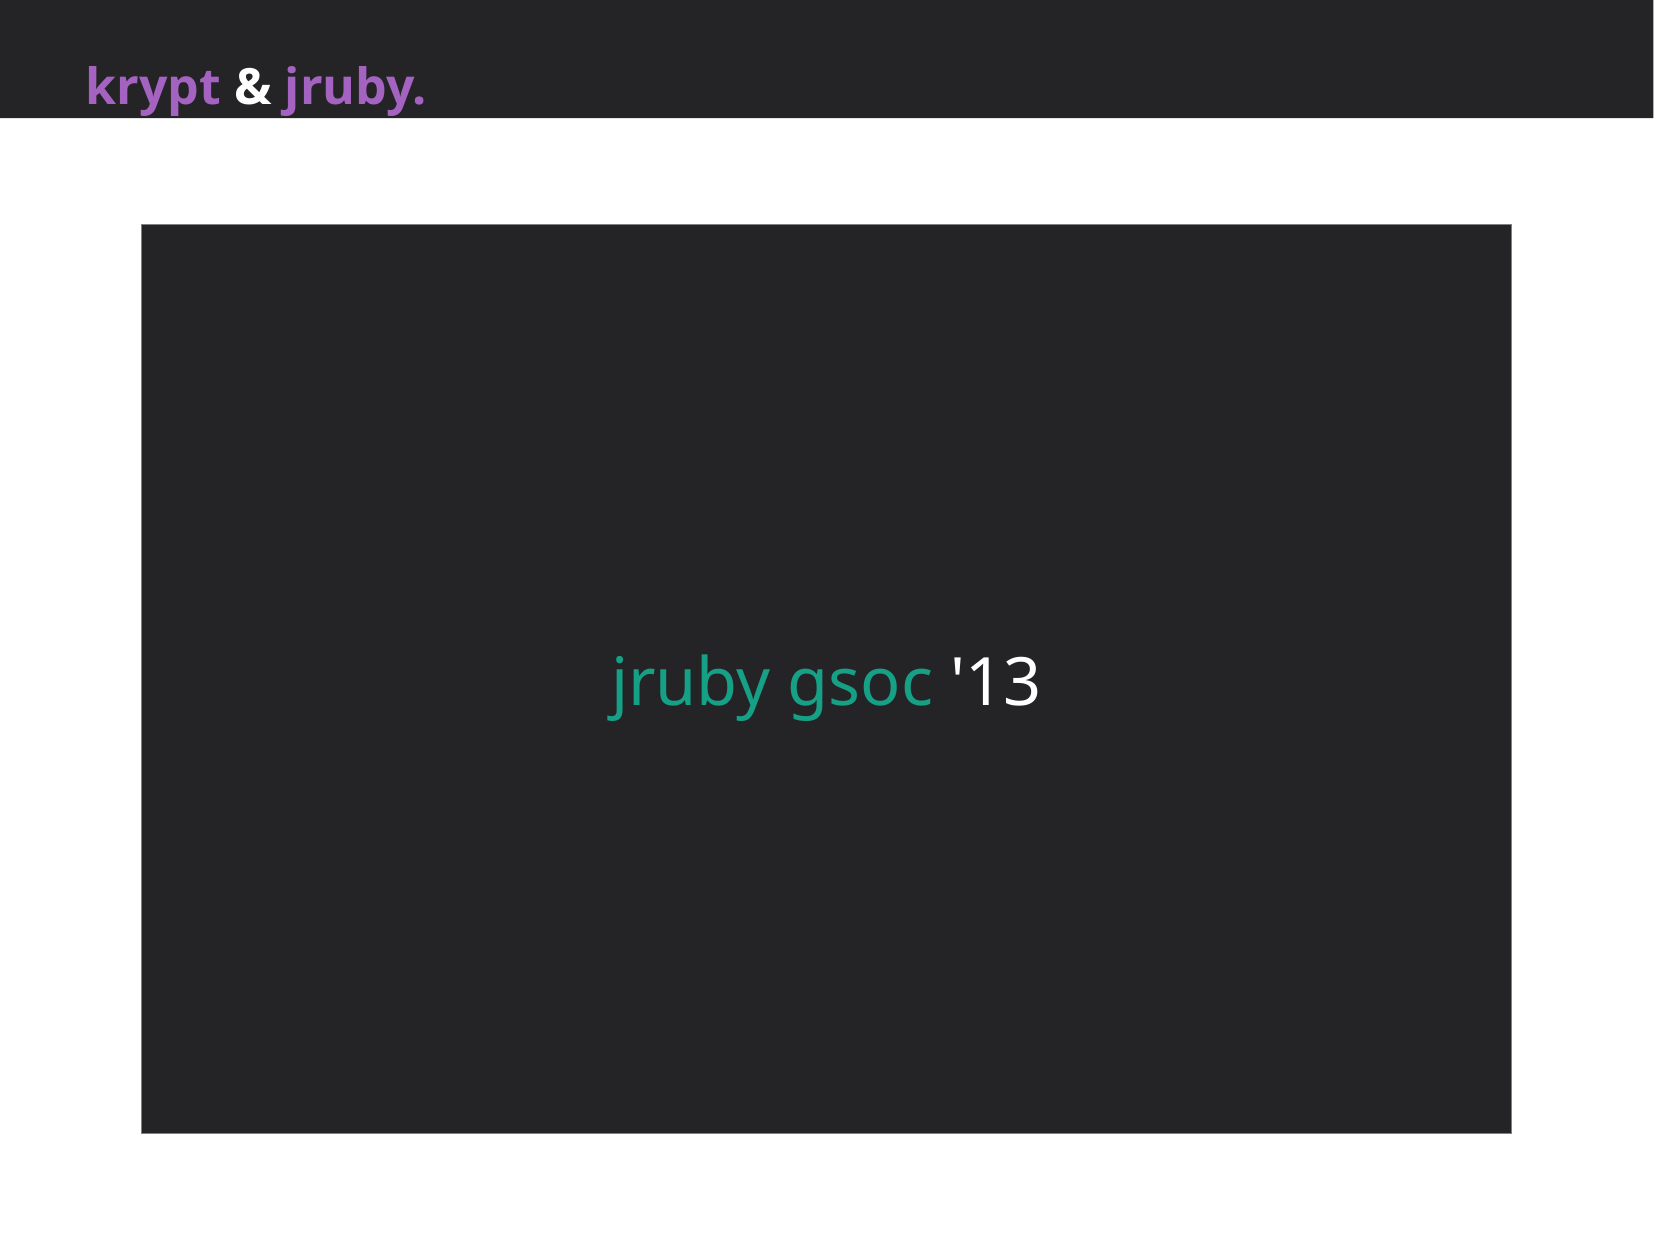

krypt & jruby.
jruby gsoc '13
krypt first of all is a framework